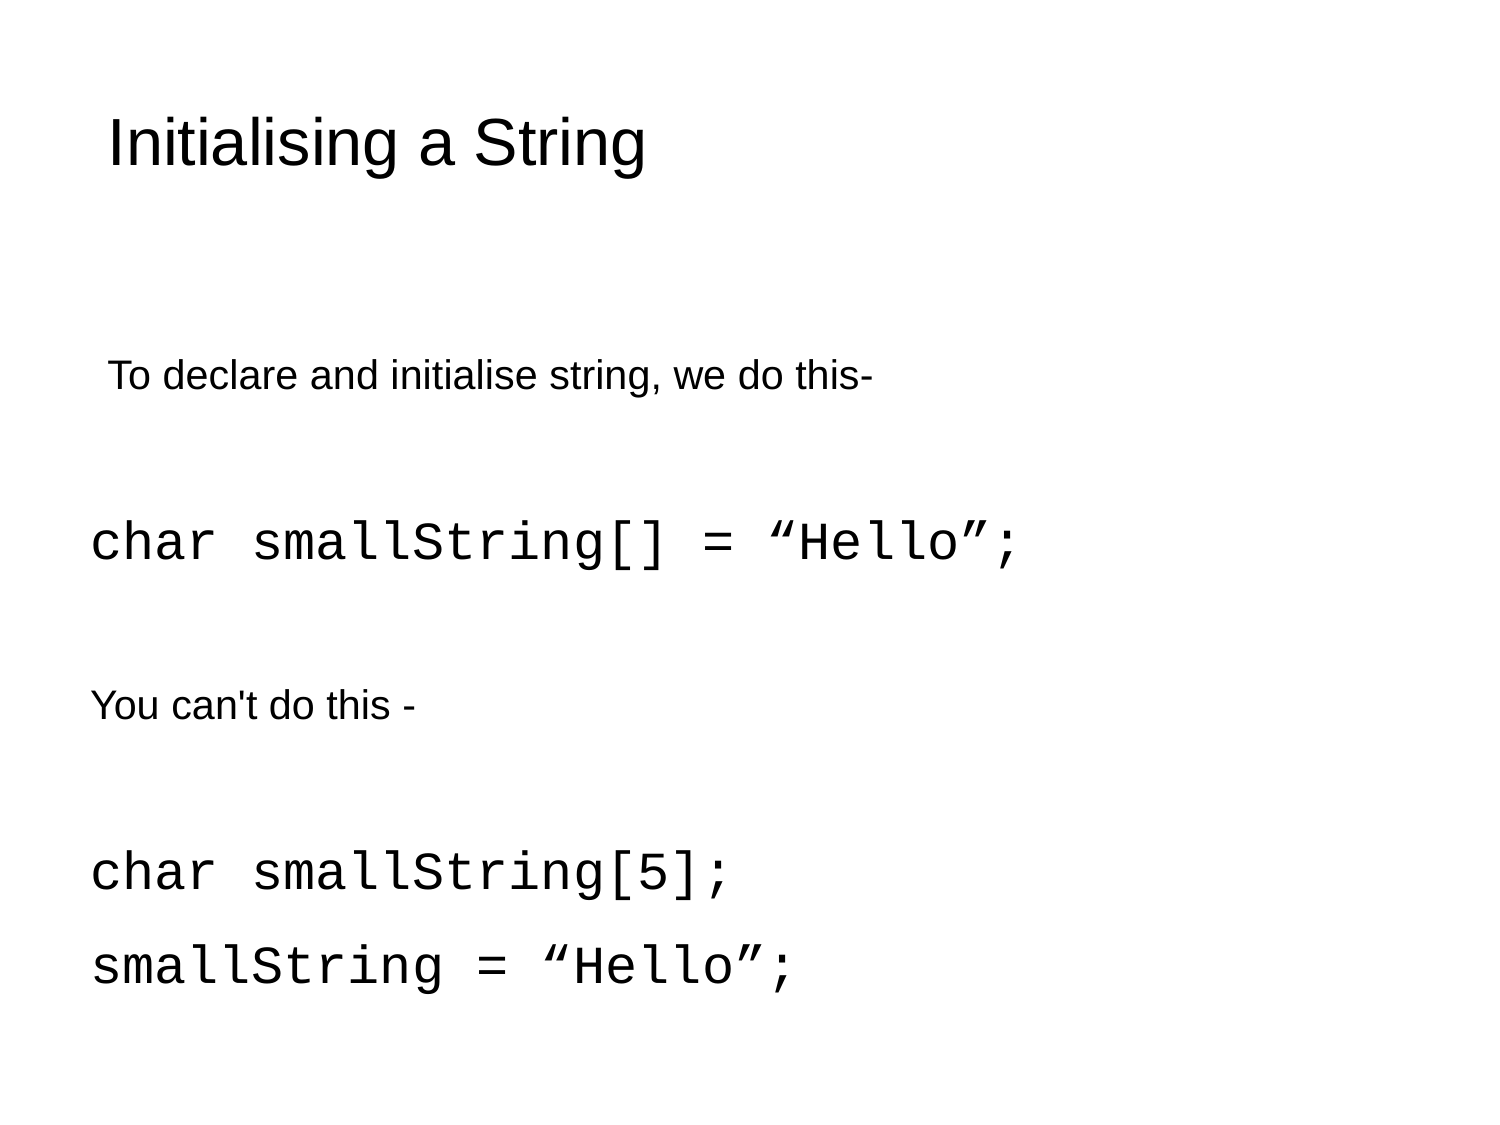

# Initialising a String
To declare and initialise string, we do this-
char smallString[] = “Hello”;
You can't do this -
char smallString[5];
smallString = “Hello”;